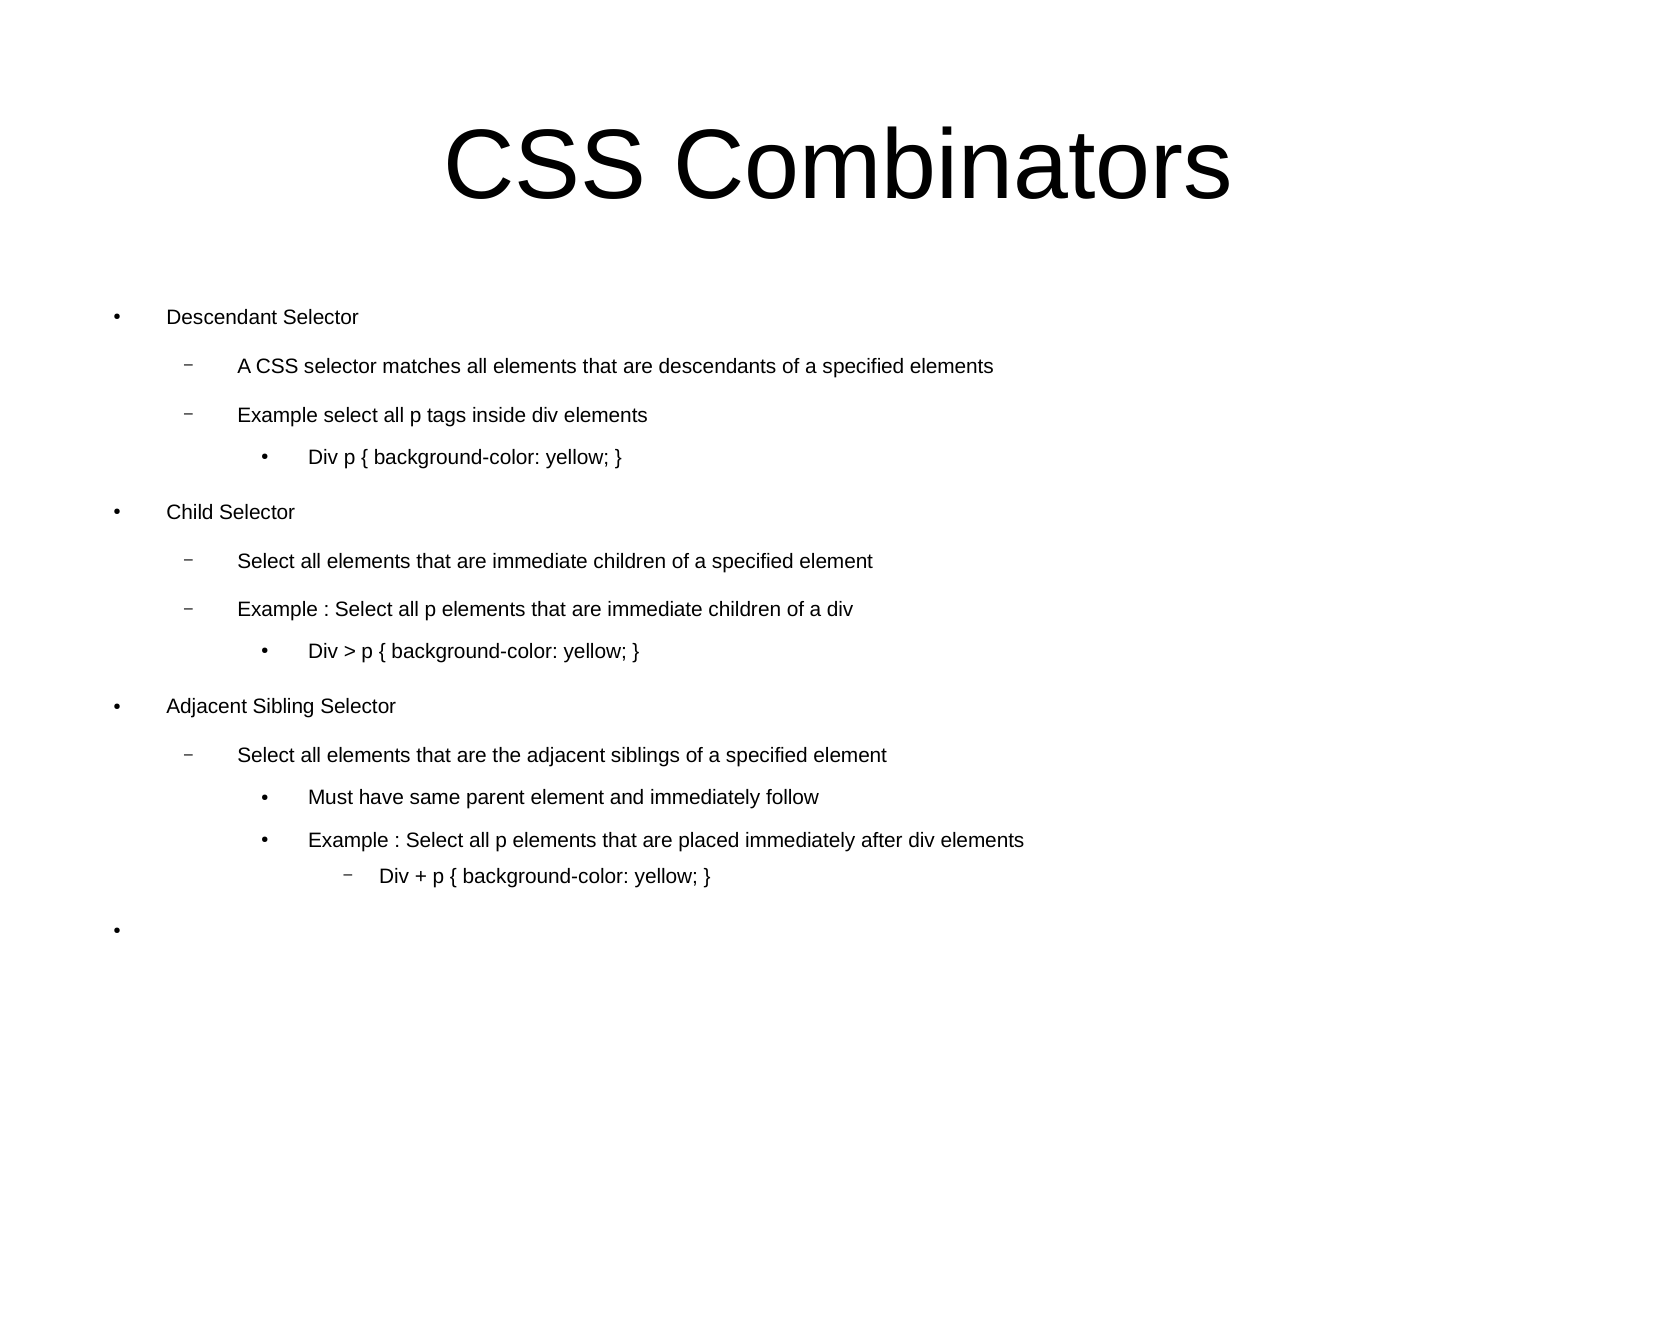

# CSS Combinators
Descendant Selector
A CSS selector matches all elements that are descendants of a specified elements
Example select all p tags inside div elements
Div p { background-color: yellow; }
Child Selector
Select all elements that are immediate children of a specified element
Example : Select all p elements that are immediate children of a div
Div > p { background-color: yellow; }
Adjacent Sibling Selector
Select all elements that are the adjacent siblings of a specified element
Must have same parent element and immediately follow
Example : Select all p elements that are placed immediately after div elements
Div + p { background-color: yellow; }